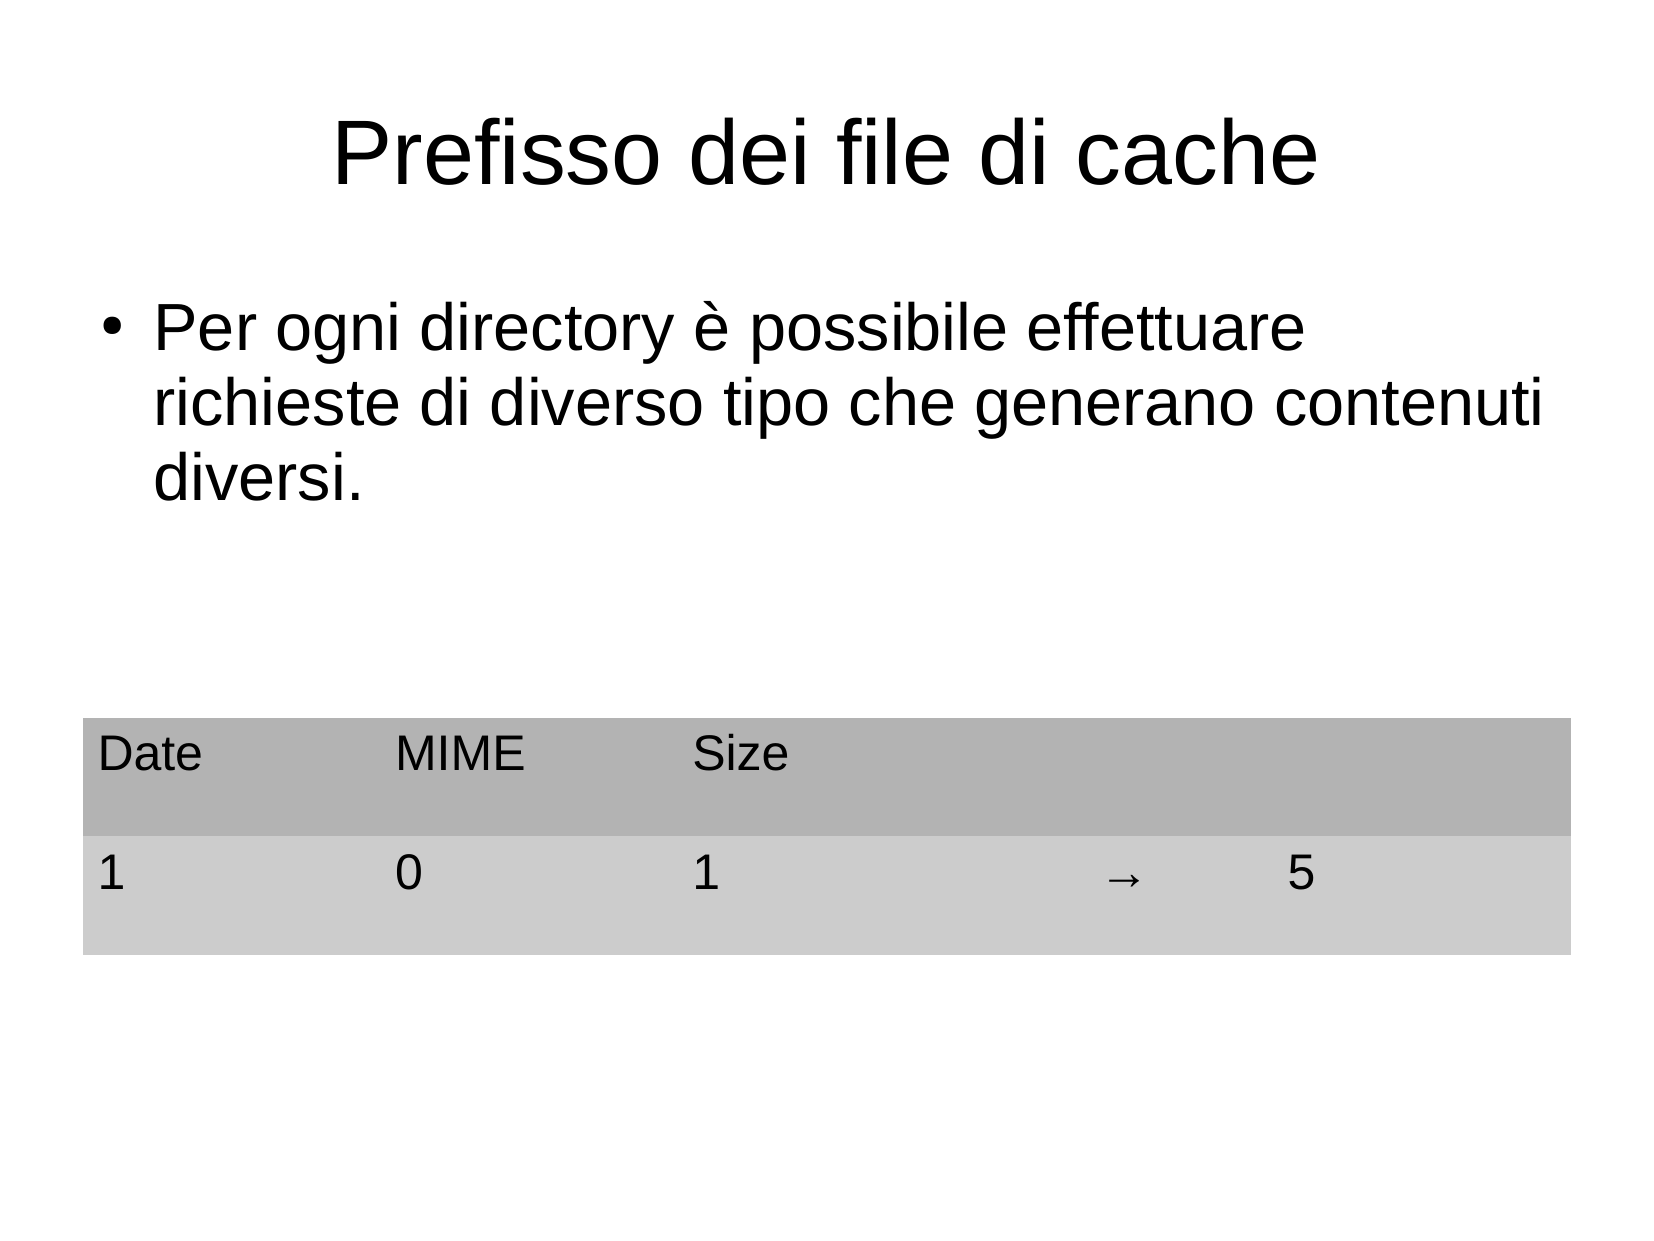

# Prefisso dei file di cache
Per ogni directory è possibile effettuare richieste di diverso tipo che generano contenuti diversi.
| Date | MIME | Size | | |
| --- | --- | --- | --- | --- |
| 1 | 0 | 1 | → | 5 |